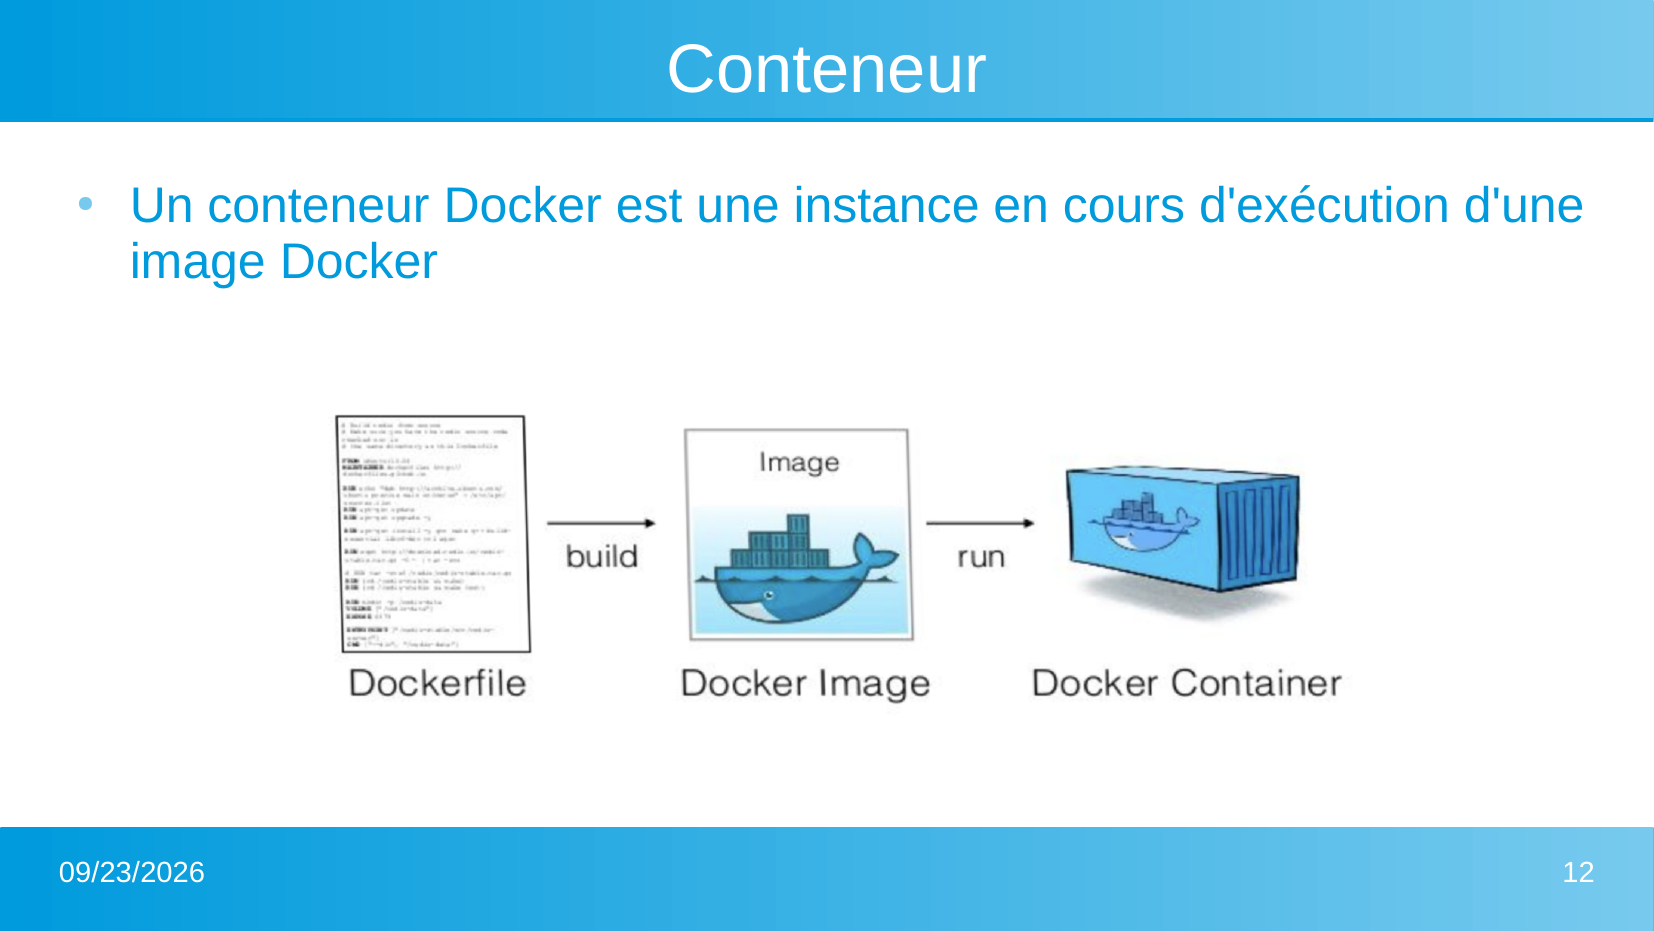

# Conteneur
Un conteneur Docker est une instance en cours d'exécution d'une image Docker
12